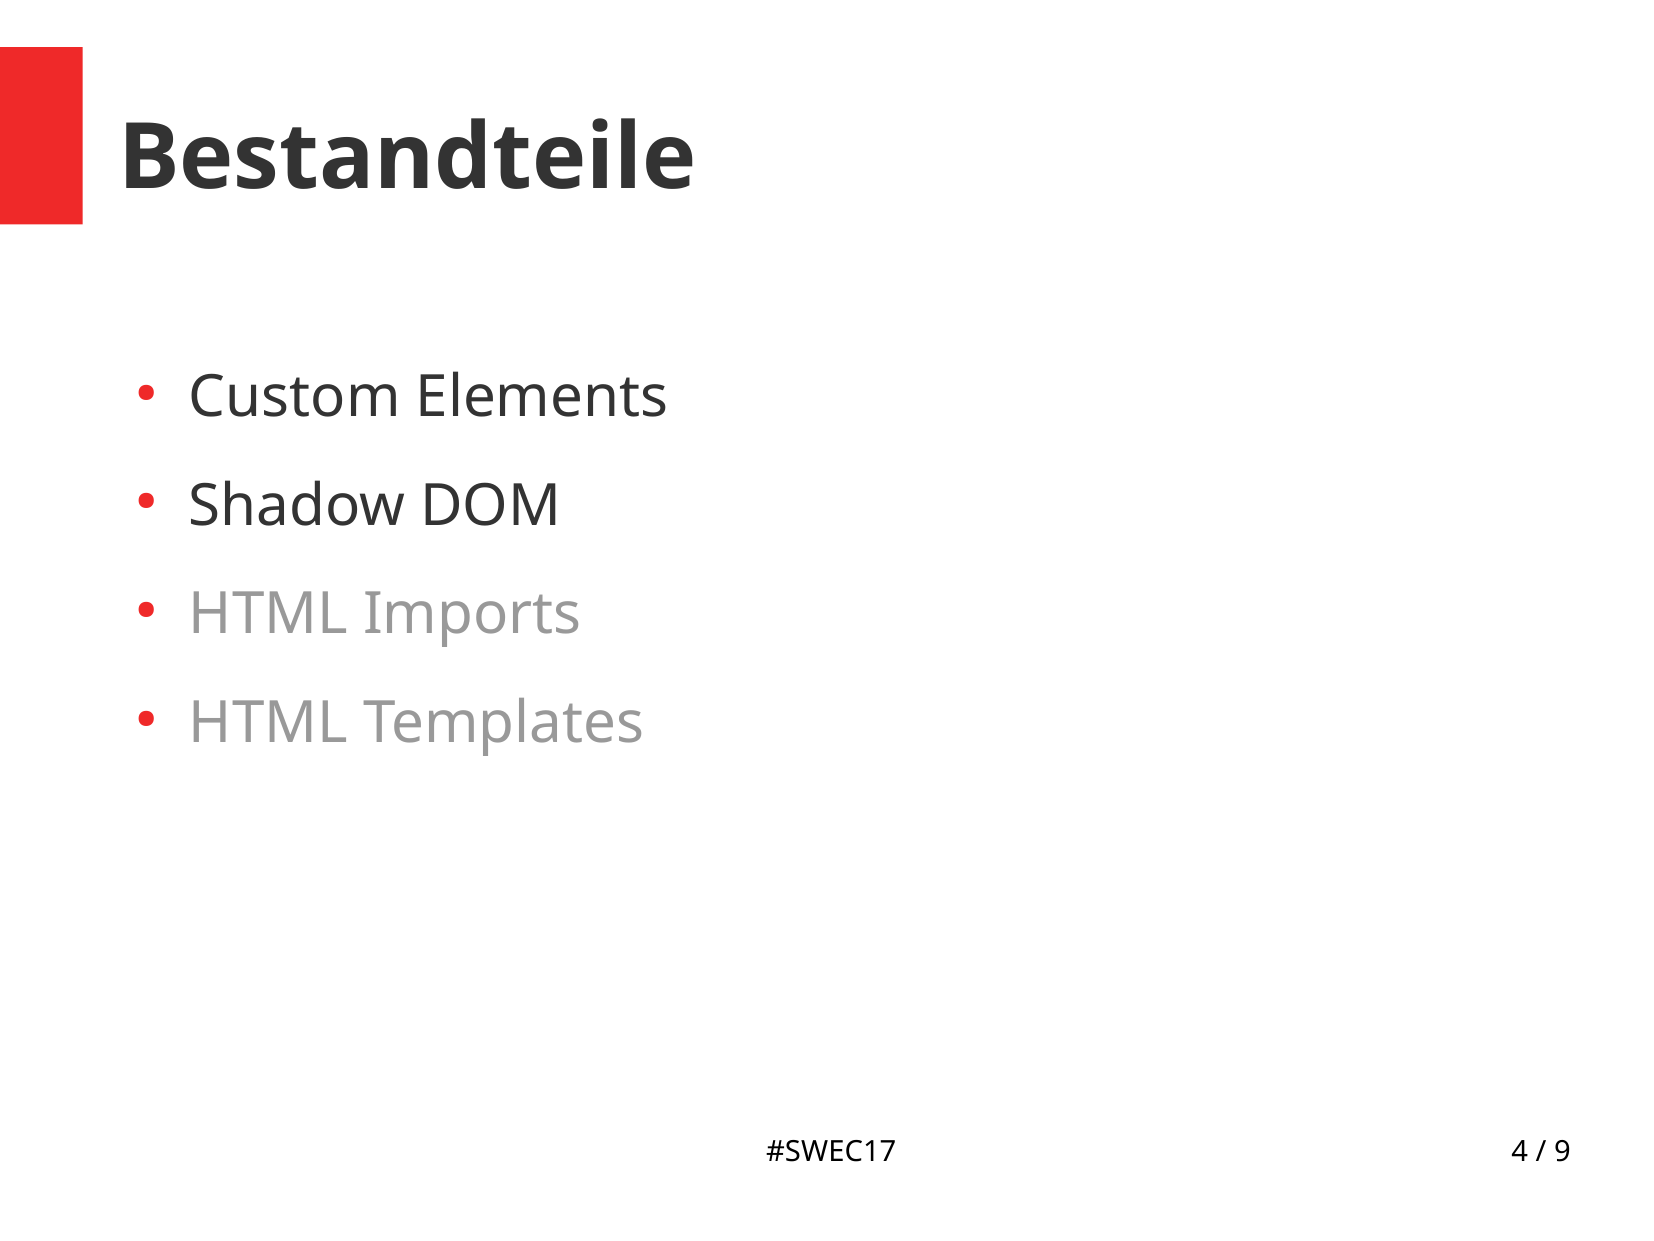

# Bestandteile
Custom Elements
Shadow DOM
HTML Imports
HTML Templates
4